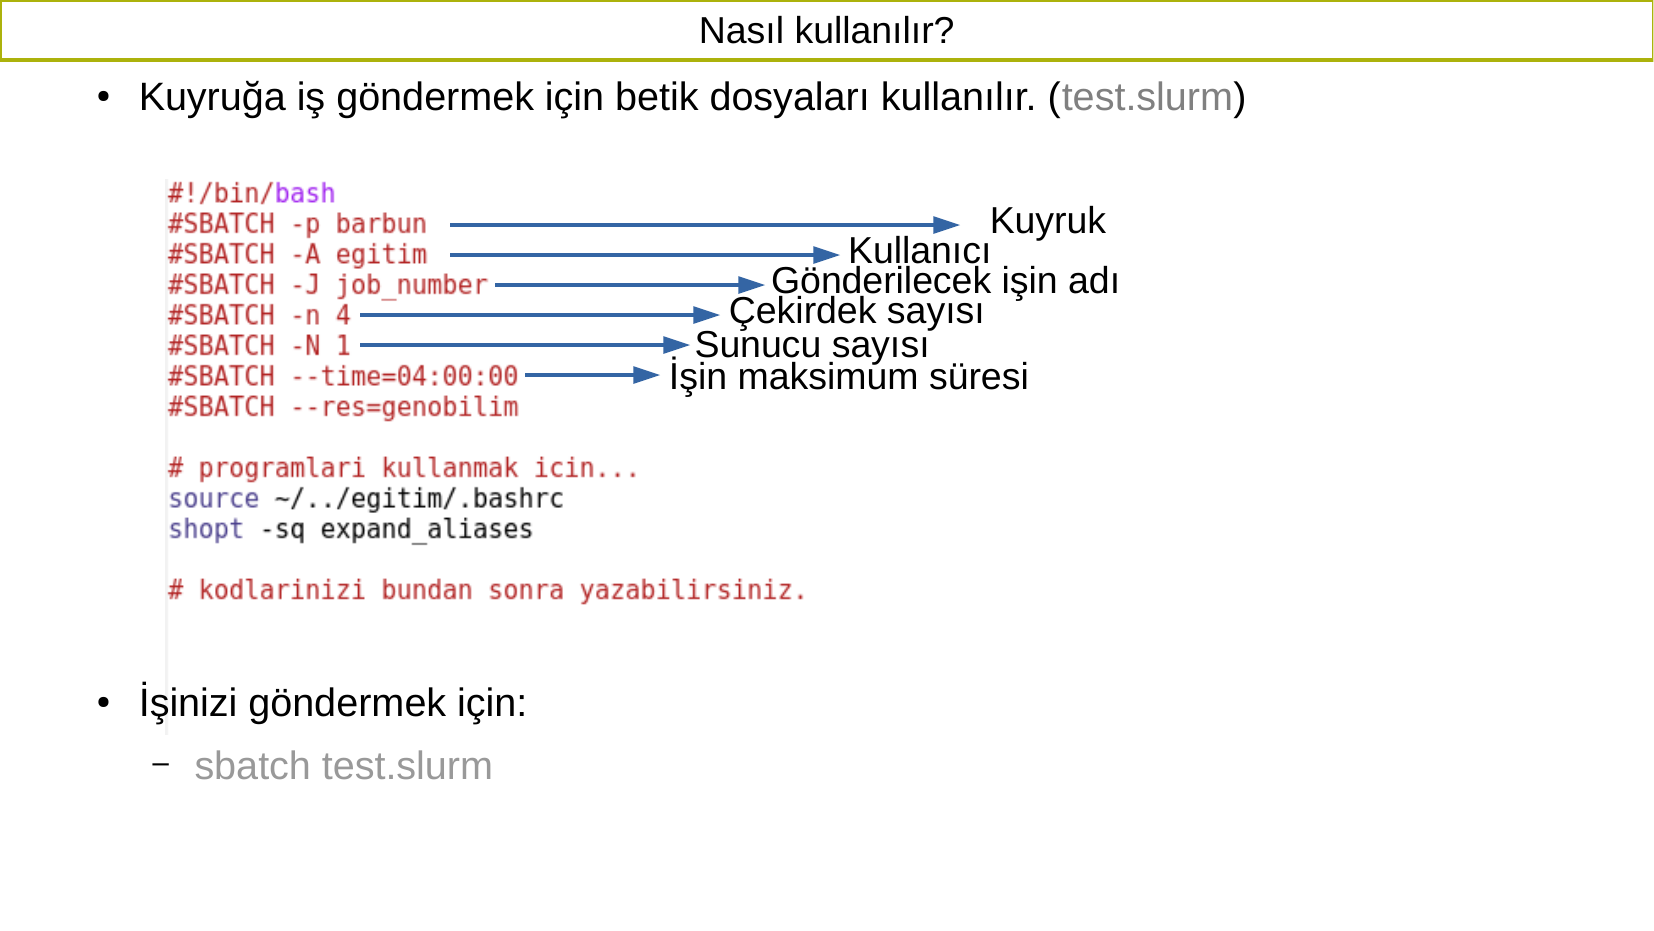

Nasıl kullanılır?
# Kuyruğa iş göndermek için betik dosyaları kullanılır. (test.slurm)
İşinizi göndermek için:
sbatch test.slurm
Kuyruk
Kullanıcı
Gönderilecek işin adı
Çekirdek sayısı
Sunucu sayısı
İşin maksimum süresi